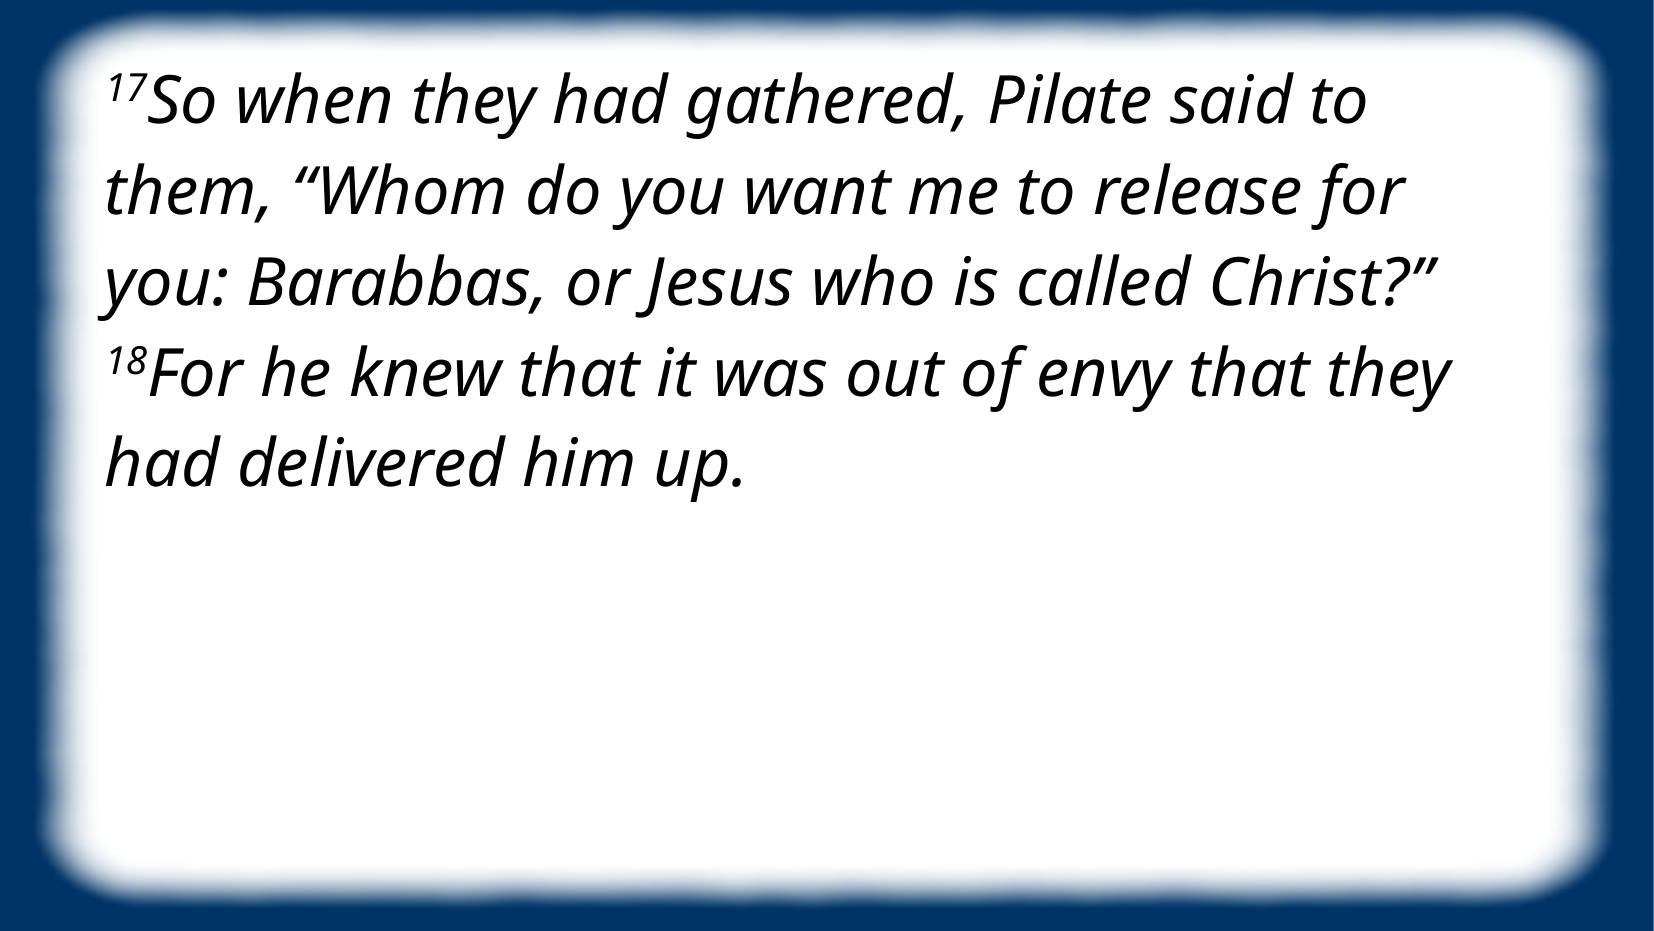

17So when they had gathered, Pilate said to them, “Whom do you want me to release for you: Barabbas, or Jesus who is called Christ?” 18For he knew that it was out of envy that they had delivered him up.